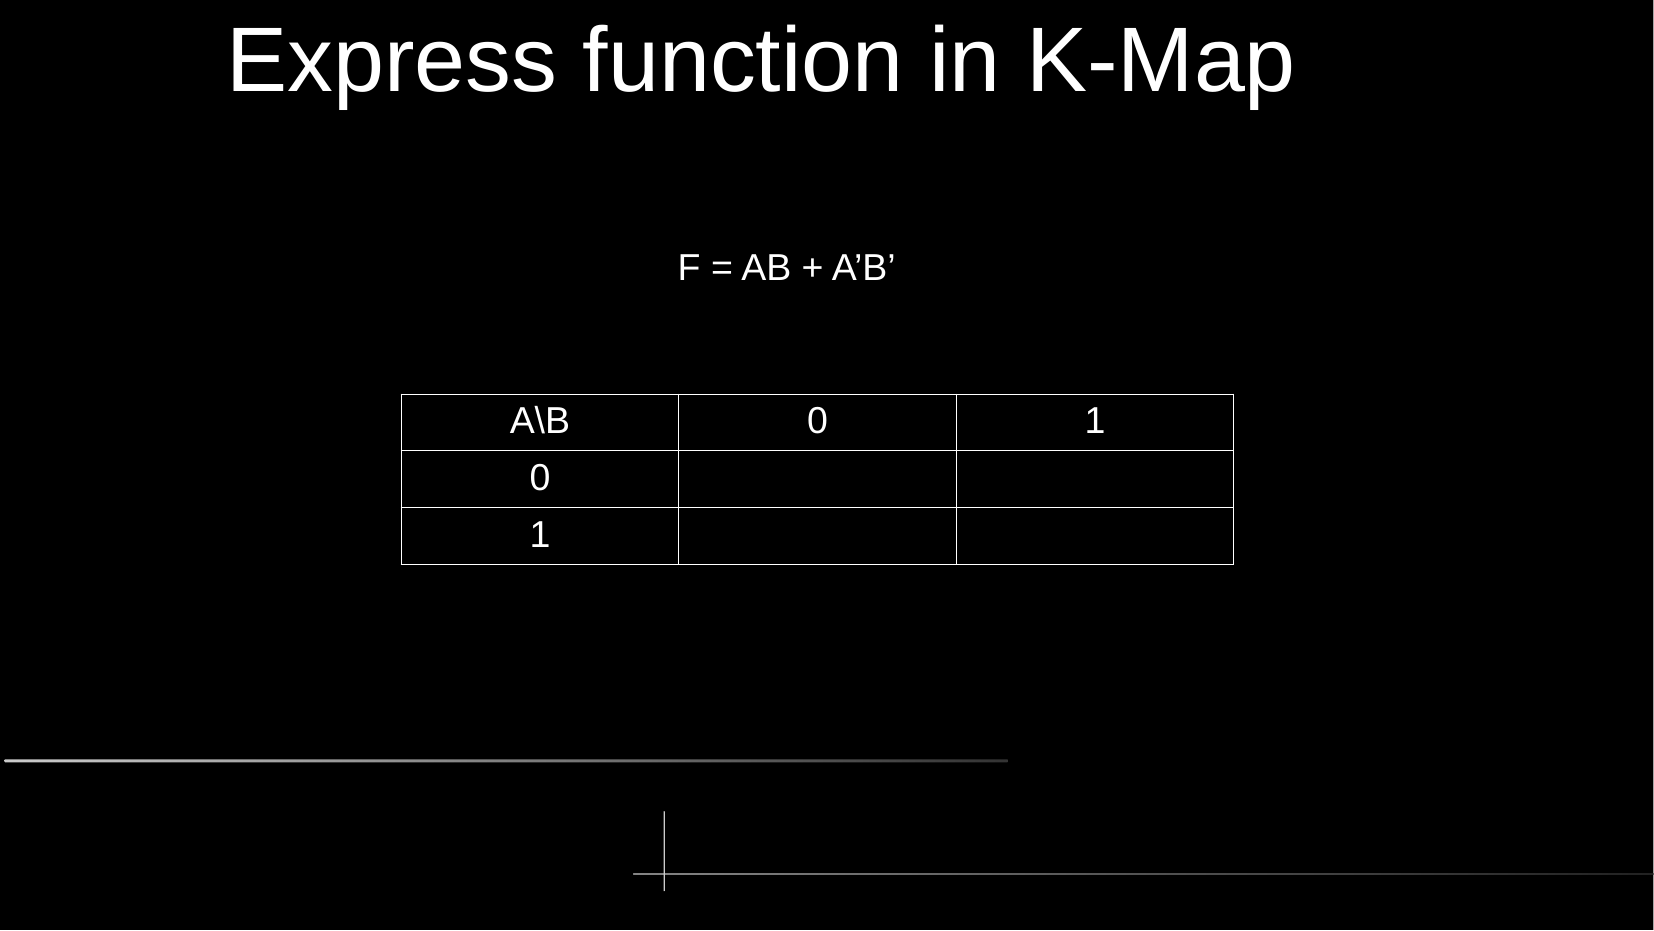

# Express function in K-Map
F = AB + A’B’
| A\B | 0 | 1 |
| --- | --- | --- |
| 0 | | |
| 1 | | |